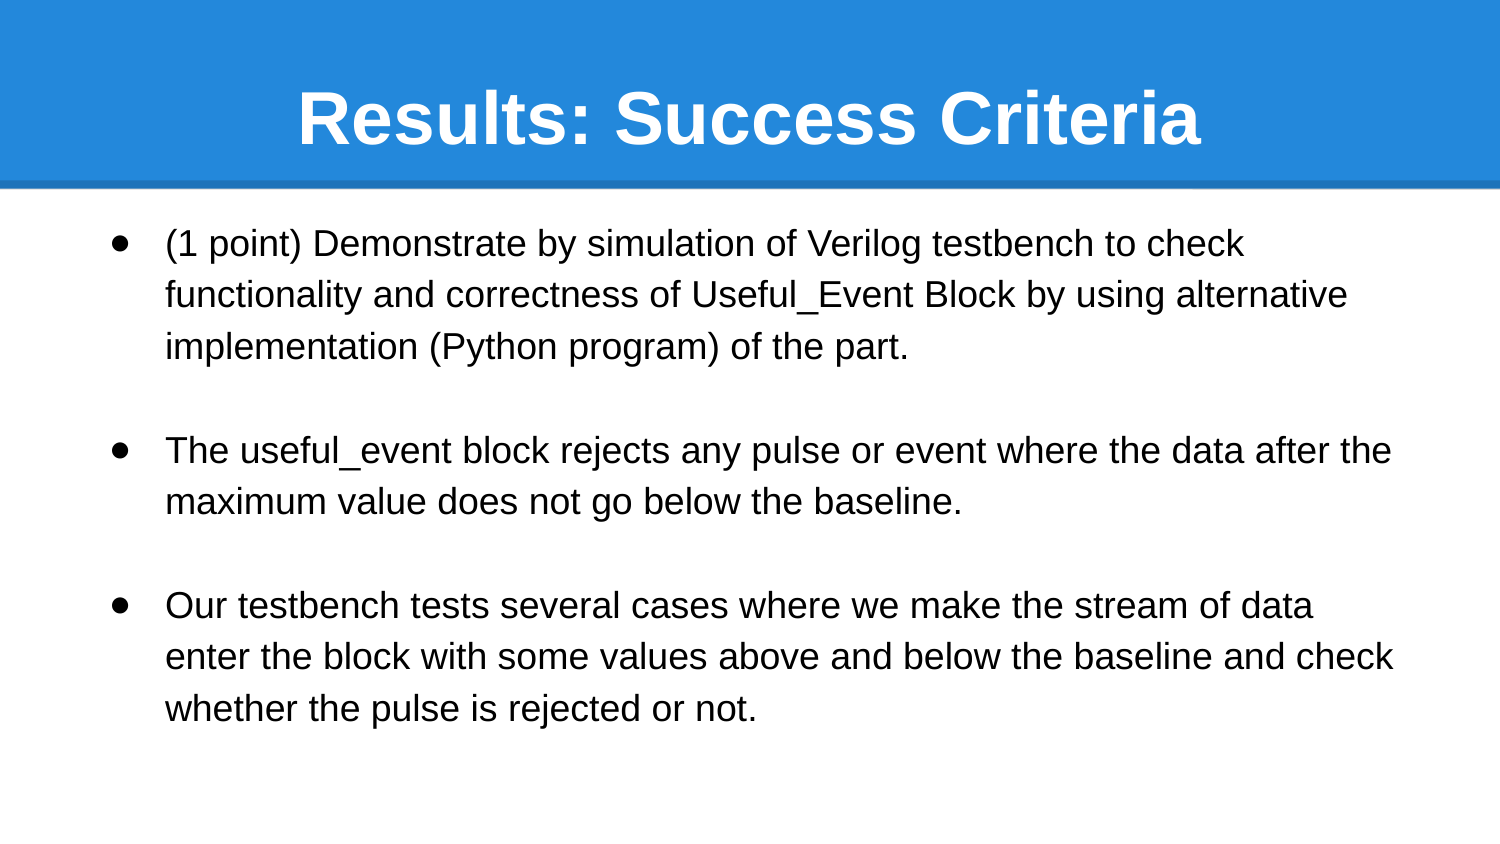

# Results: Success Criteria
(1 point) Demonstrate by simulation of Verilog testbench to check functionality and correctness of Useful_Event Block by using alternative implementation (Python program) of the part.
The useful_event block rejects any pulse or event where the data after the maximum value does not go below the baseline.
Our testbench tests several cases where we make the stream of data enter the block with some values above and below the baseline and check whether the pulse is rejected or not.